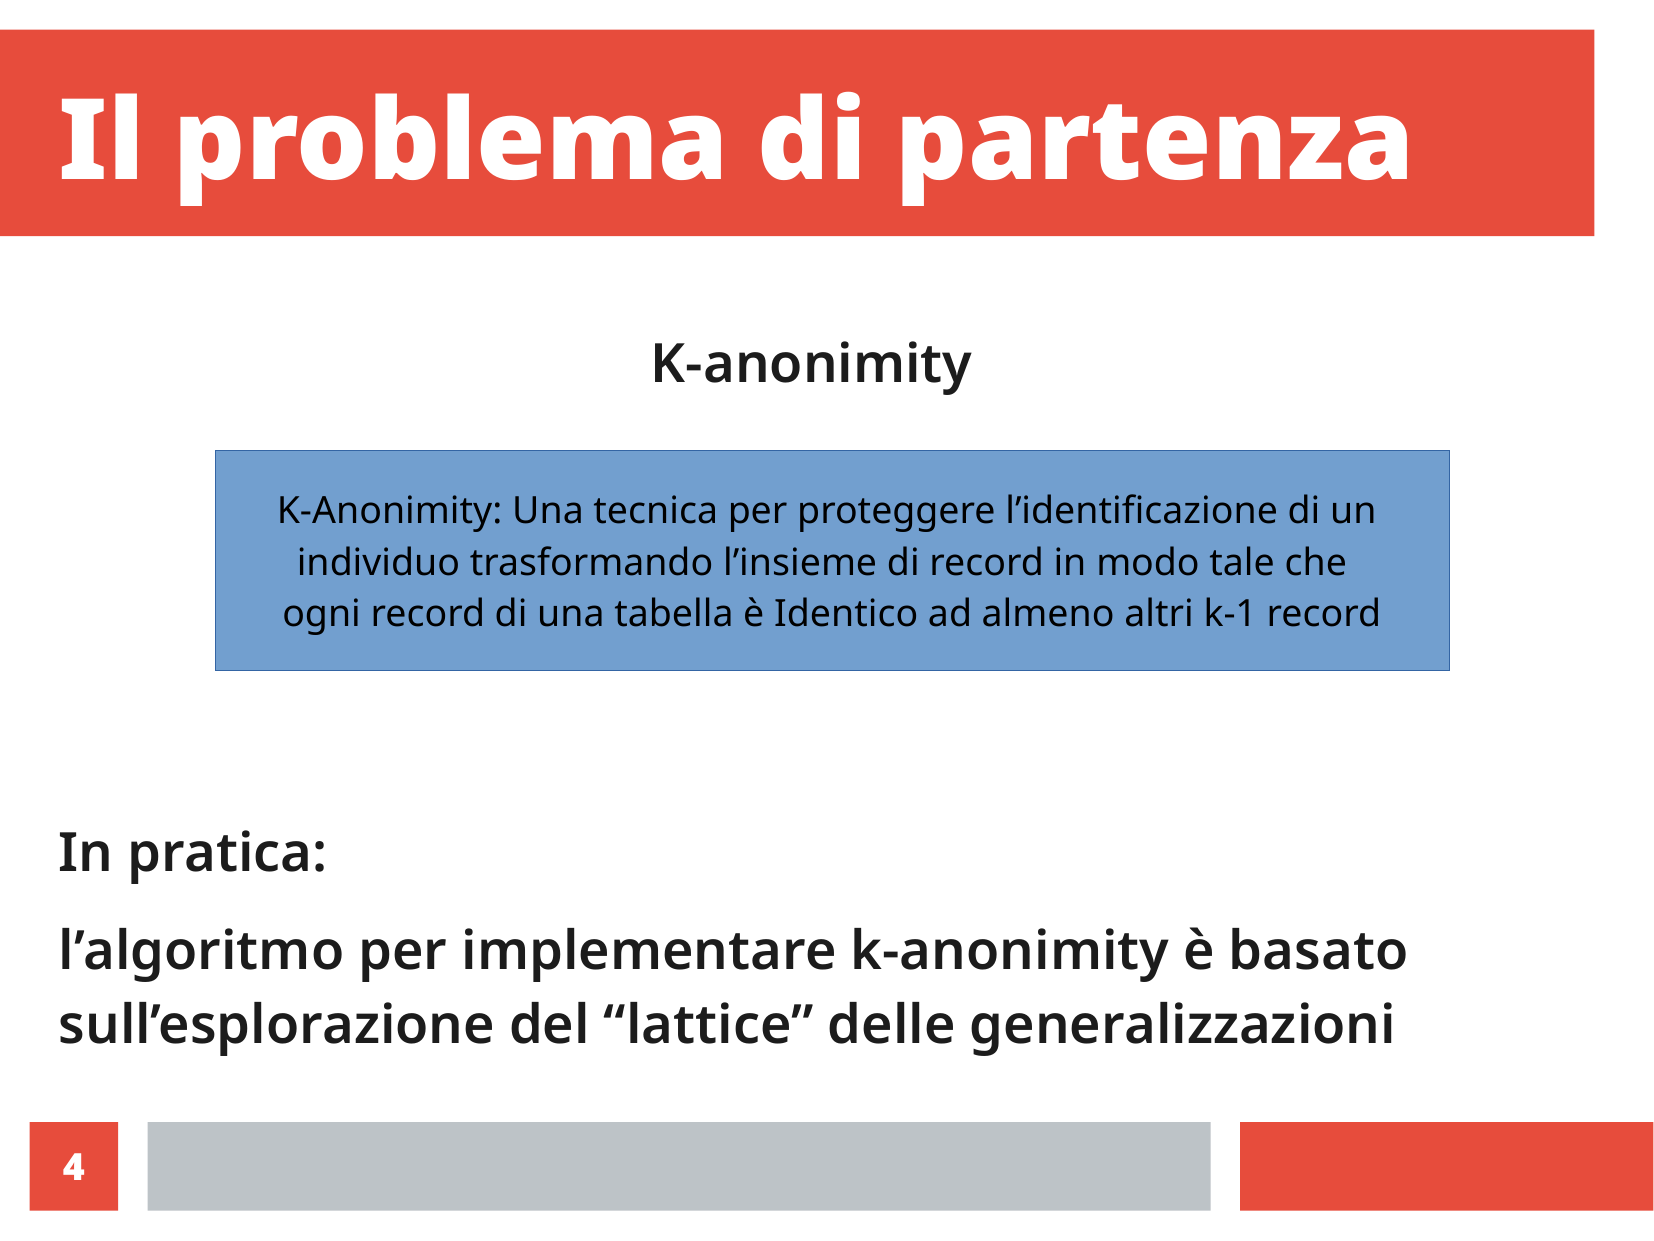

# Il problema di partenza
K-anonimity
In pratica:
l’algoritmo per implementare k-anonimity è basato sull’esplorazione del “lattice” delle generalizzazioni
K-Anonimity: Una tecnica per proteggere l’identificazione di un
individuo trasformando l’insieme di record in modo tale che
ogni record di una tabella è Identico ad almeno altri k-1 record
4